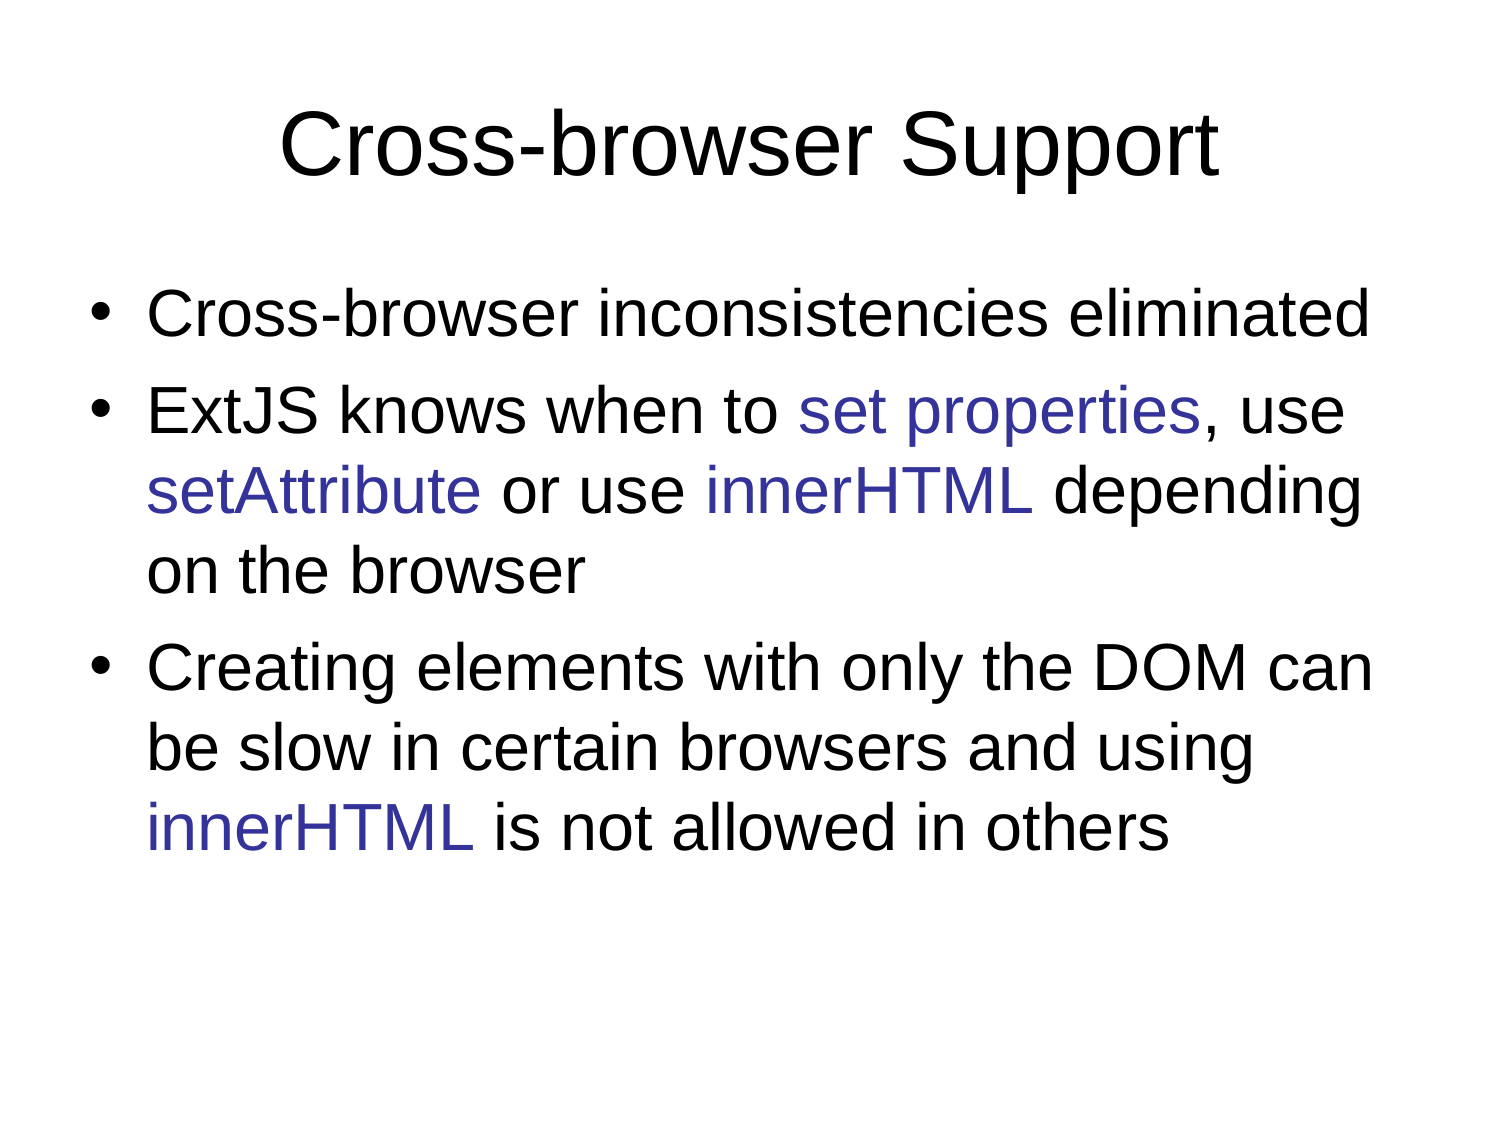

# Cross-browser Support
Cross-browser inconsistencies eliminated
ExtJS knows when to set properties, use setAttribute or use innerHTML depending on the browser
Creating elements with only the DOM can be slow in certain browsers and using innerHTML is not allowed in others